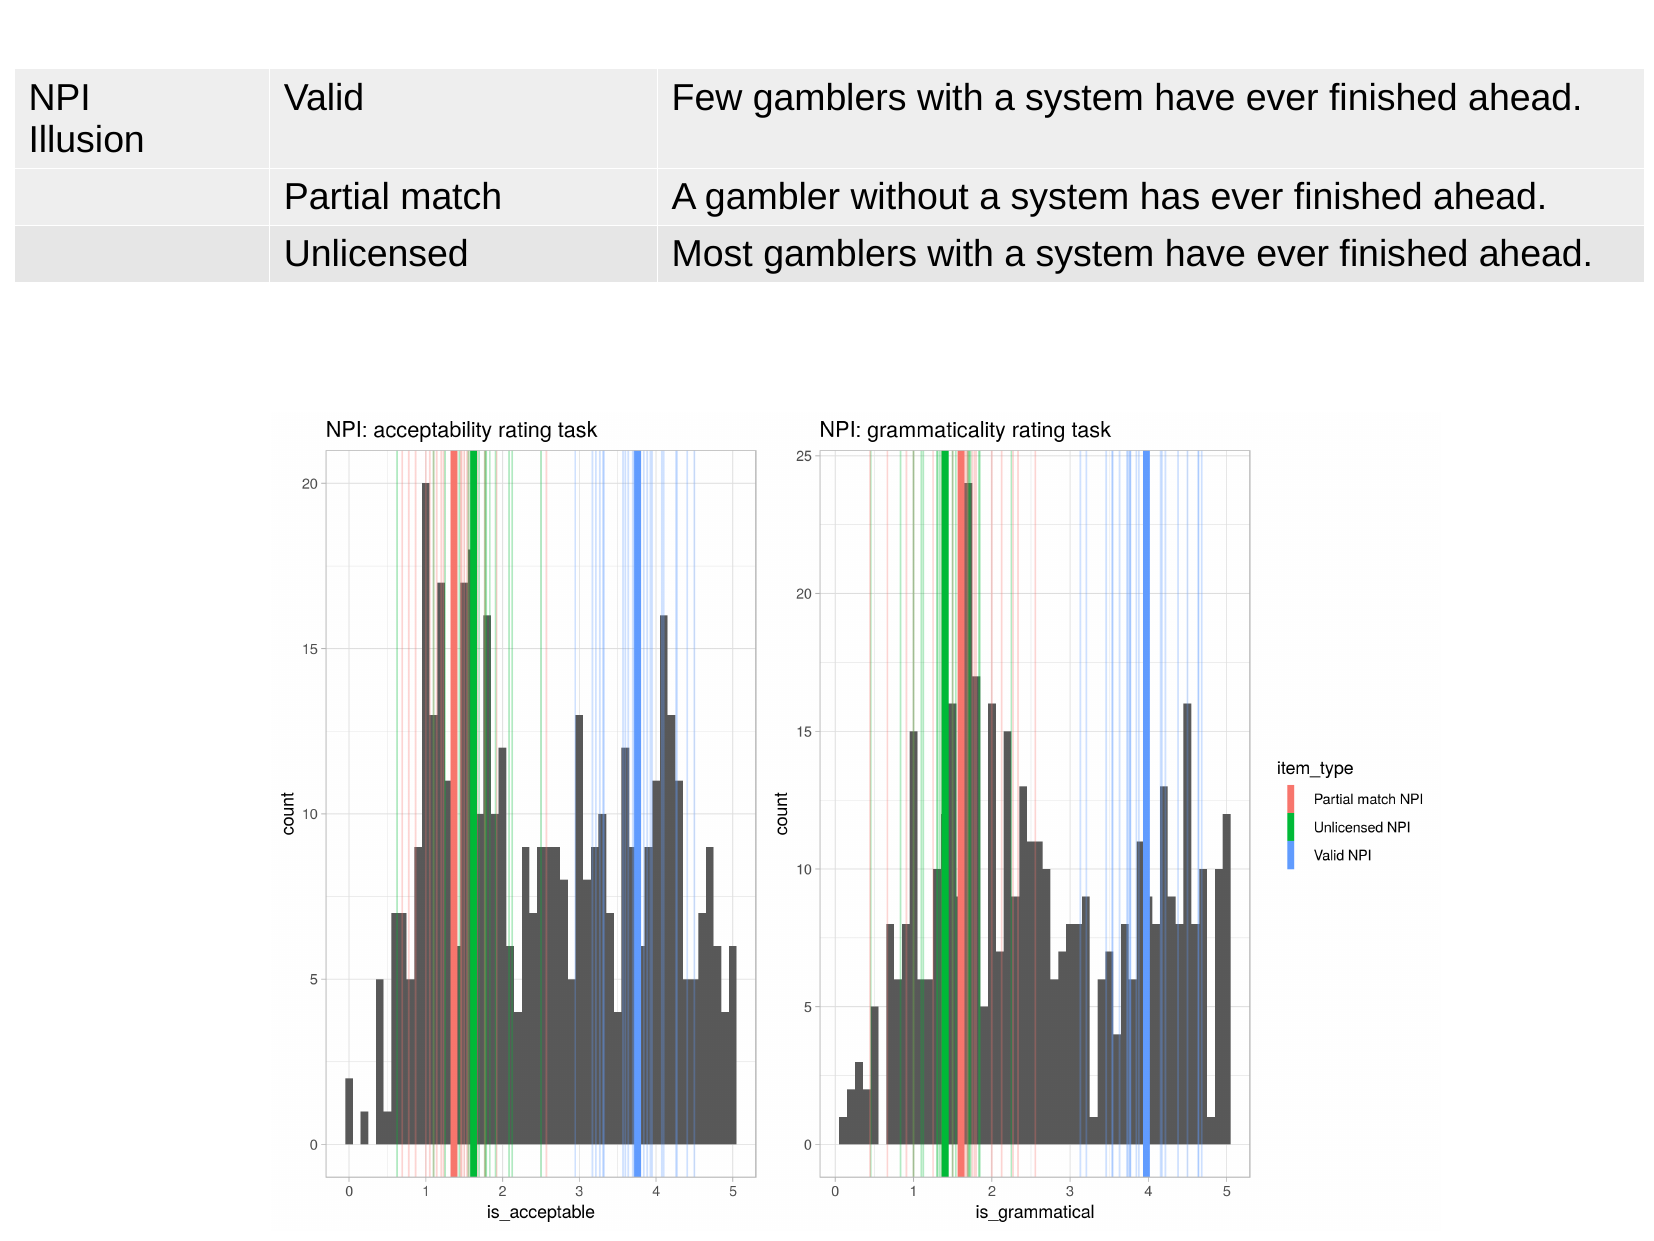

| NPI Illusion | Valid | Few gamblers with a system have ever finished ahead. |
| --- | --- | --- |
| | Partial match | A gambler without a system has ever finished ahead. |
| | Unlicensed | Most gamblers with a system have ever finished ahead. |